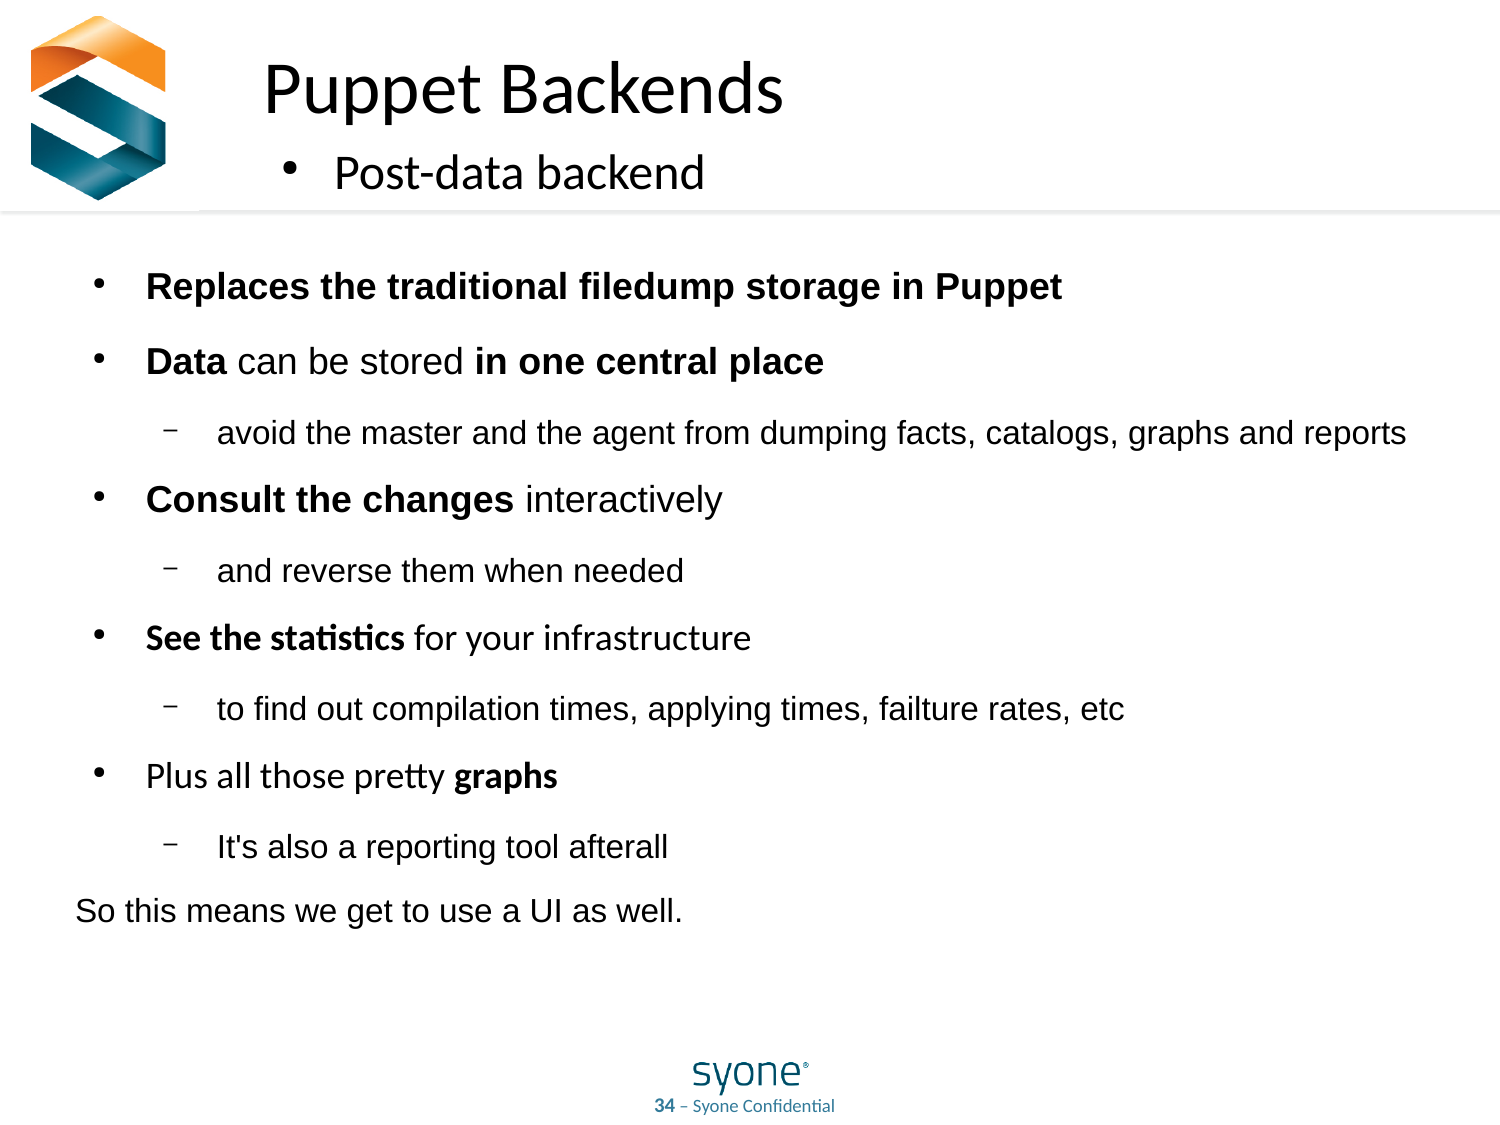

# Puppet Backends
Post-data backend
Replaces the traditional filedump storage in Puppet
Data can be stored in one central place
avoid the master and the agent from dumping facts, catalogs, graphs and reports
Consult the changes interactively
and reverse them when needed
See the statistics for your infrastructure
to find out compilation times, applying times, failture rates, etc
Plus all those pretty graphs
It's also a reporting tool afterall
So this means we get to use a UI as well.